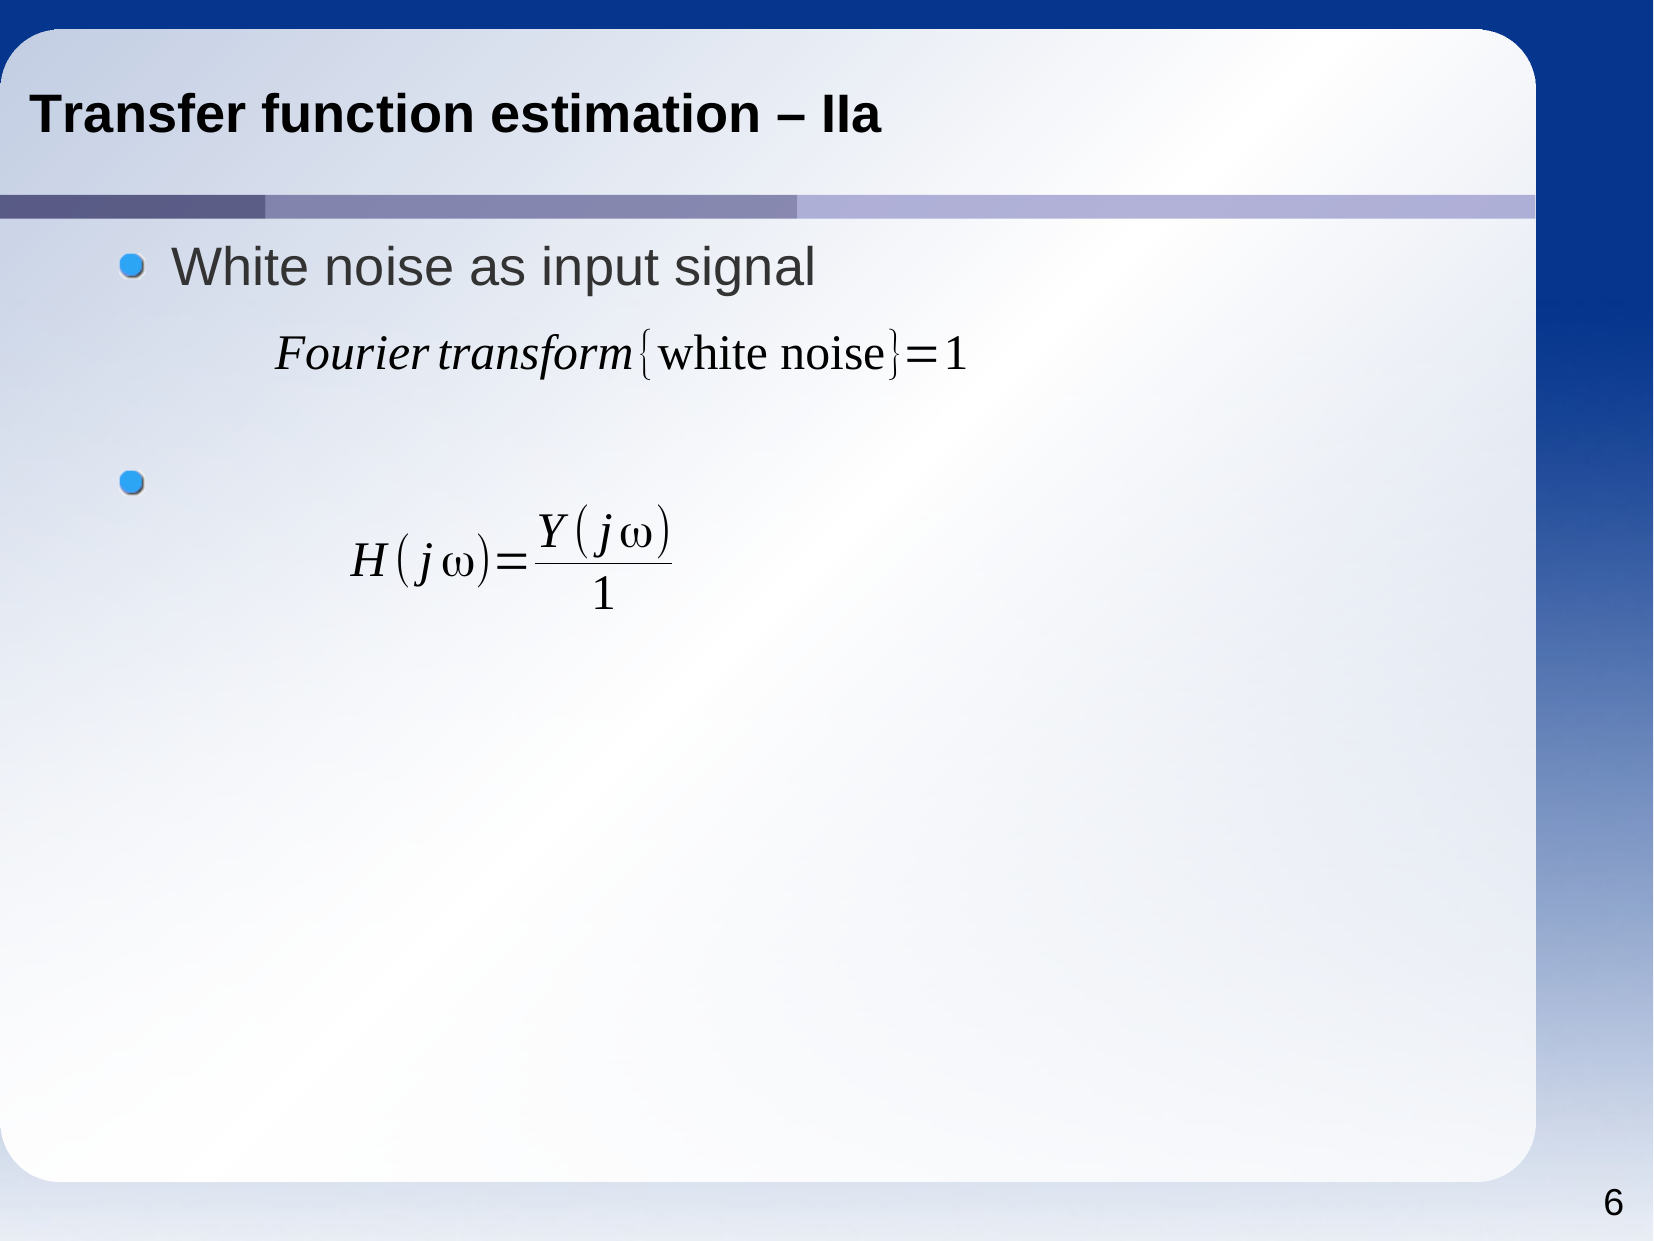

# Transfer function estimation – IIa
White noise as input signal
6